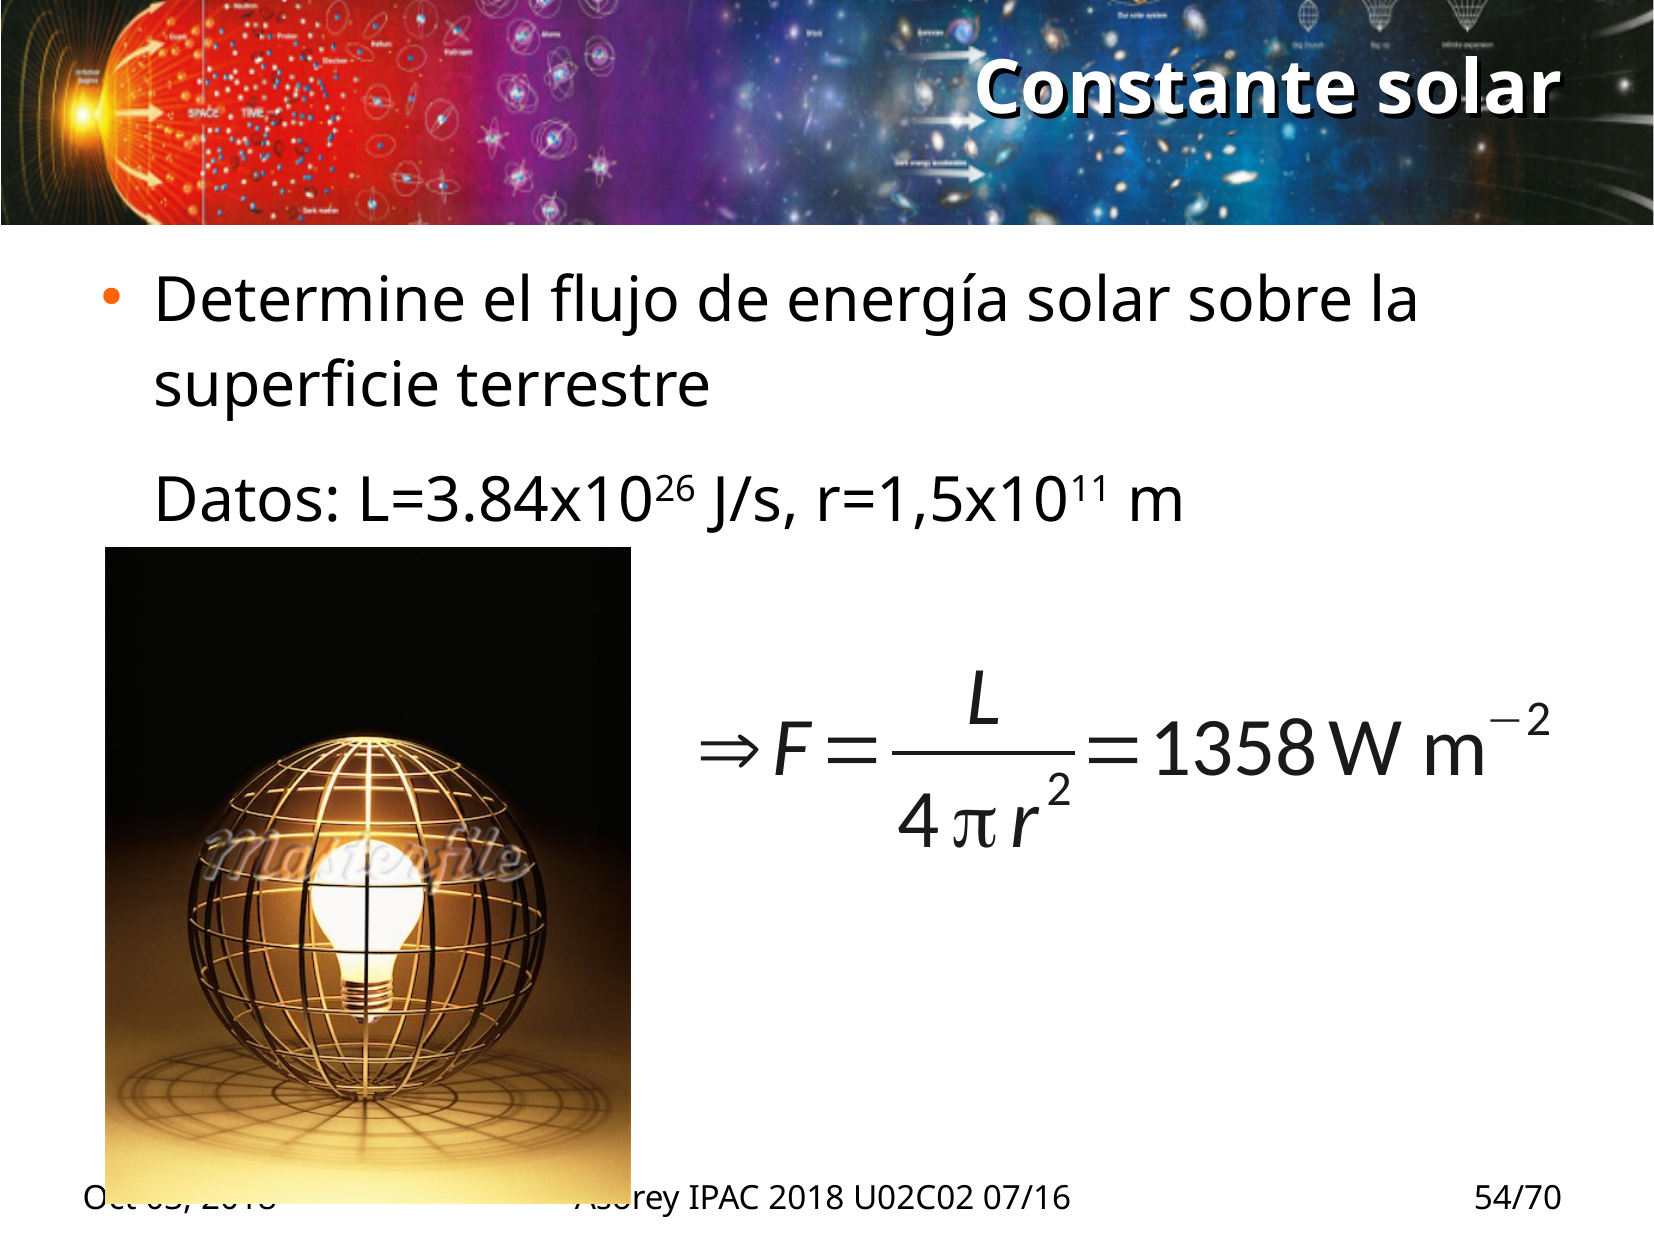

# Constante solar
Determine el flujo de energía solar sobre la superficie terrestre
Datos: L=3.84x1026 J/s, r=1,5x1011 m
Oct 03, 2018
Asorey IPAC 2018 U02C02 07/16
54